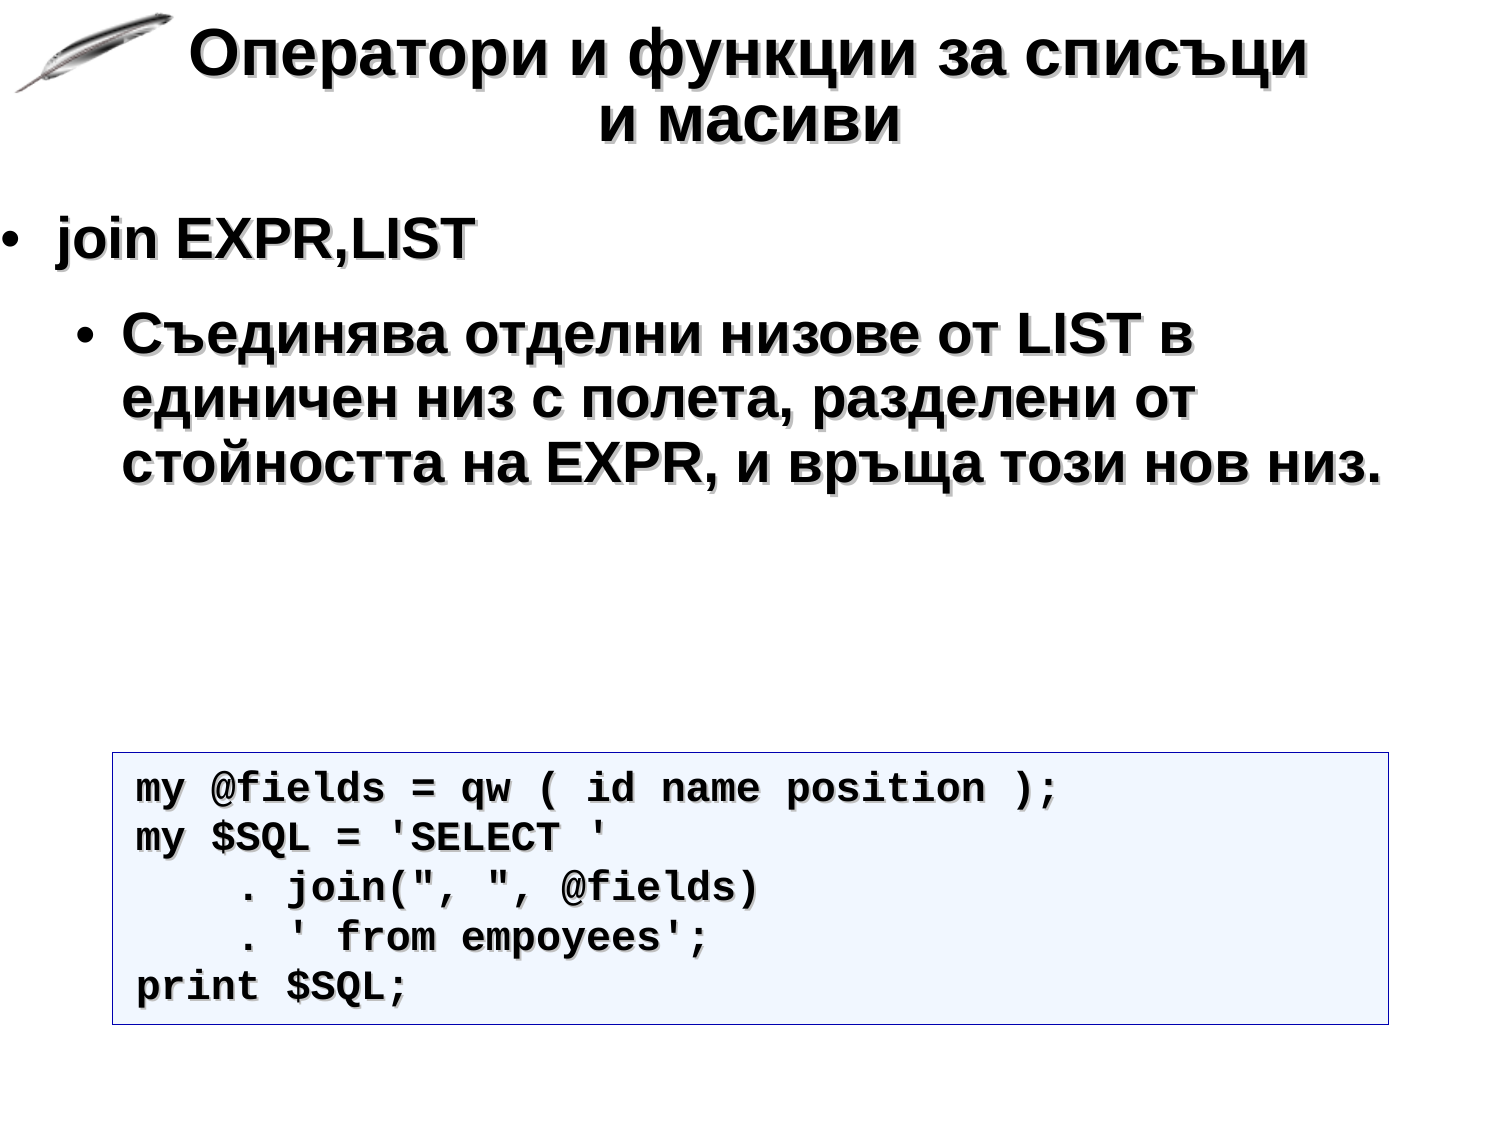

# Оператори и функции за списъци и масиви
join EXPR,LIST
Съединява отделни низове от LIST в единичен низ с полета, разделени от стойността на EXPR, и връща този нов низ.
my @fields = qw ( id name position );
my $SQL = 'SELECT '
 . join(", ", @fields)
 . ' from empoyees';
print $SQL;